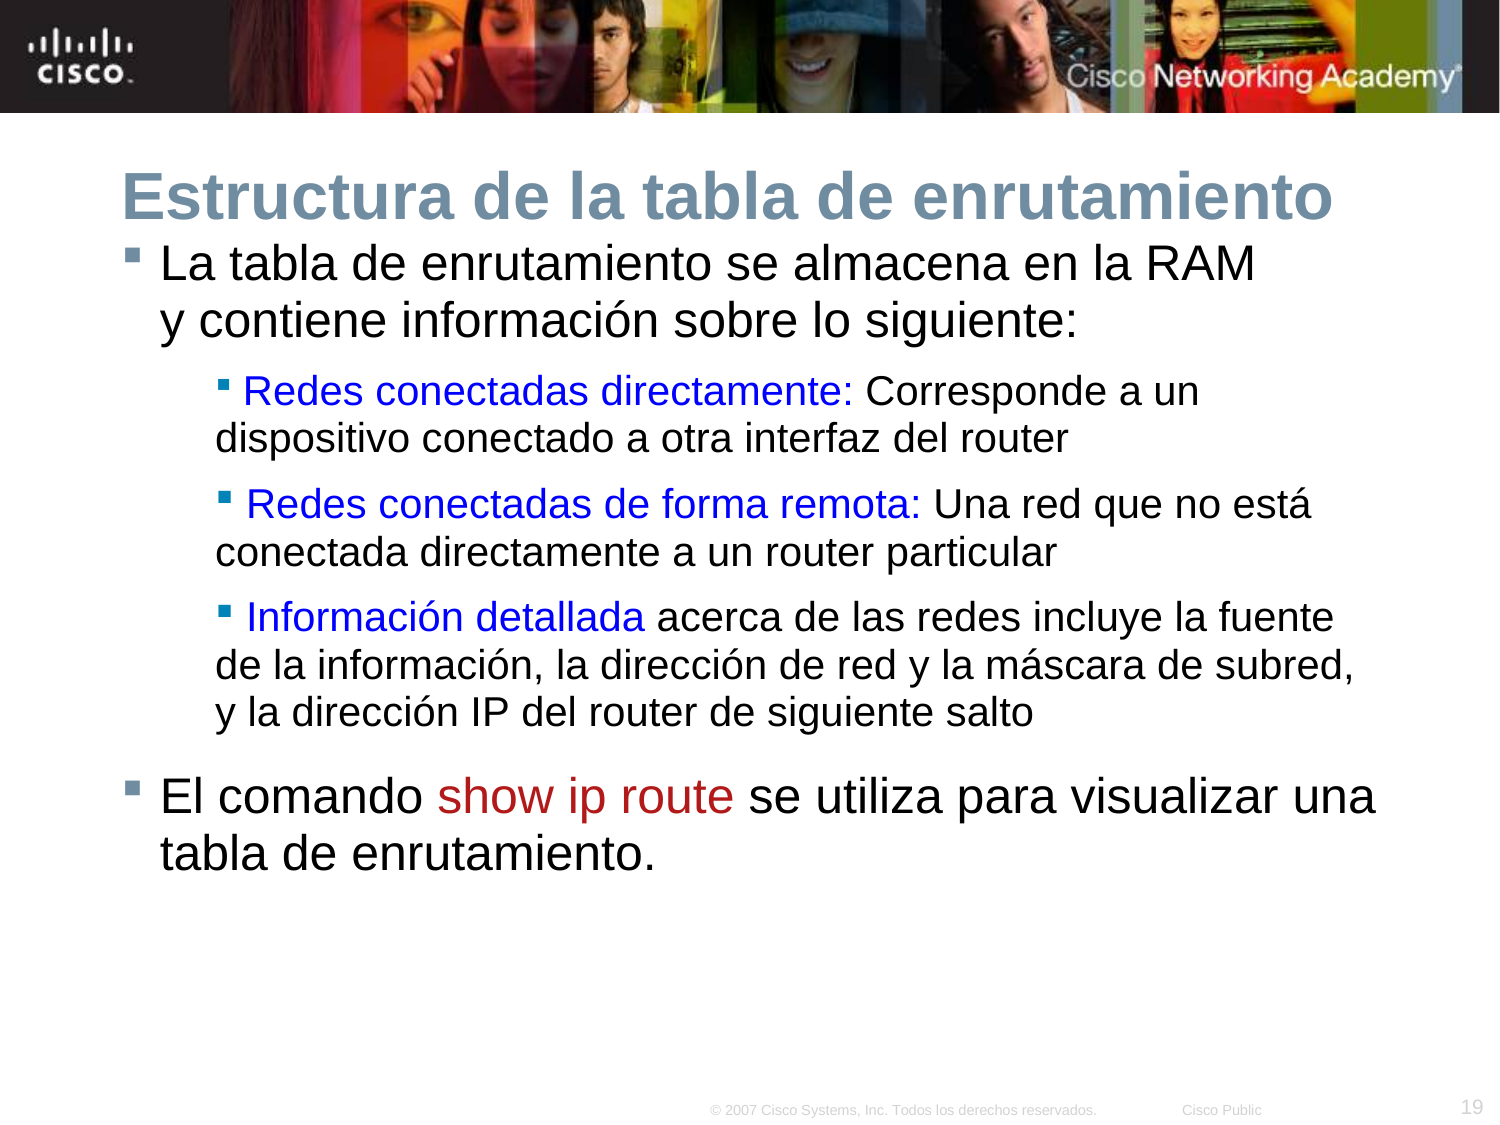

# Estructura de la tabla de enrutamiento
La tabla de enrutamiento se almacena en la RAM
y contiene información sobre lo siguiente:
 Redes conectadas directamente: Corresponde a un dispositivo conectado a otra interfaz del router
 Redes conectadas de forma remota: Una red que no está conectada directamente a un router particular
 Información detallada acerca de las redes incluye la fuente
de la información, la dirección de red y la máscara de subred,
y la dirección IP del router de siguiente salto
El comando show ip route se utiliza para visualizar una tabla de enrutamiento.